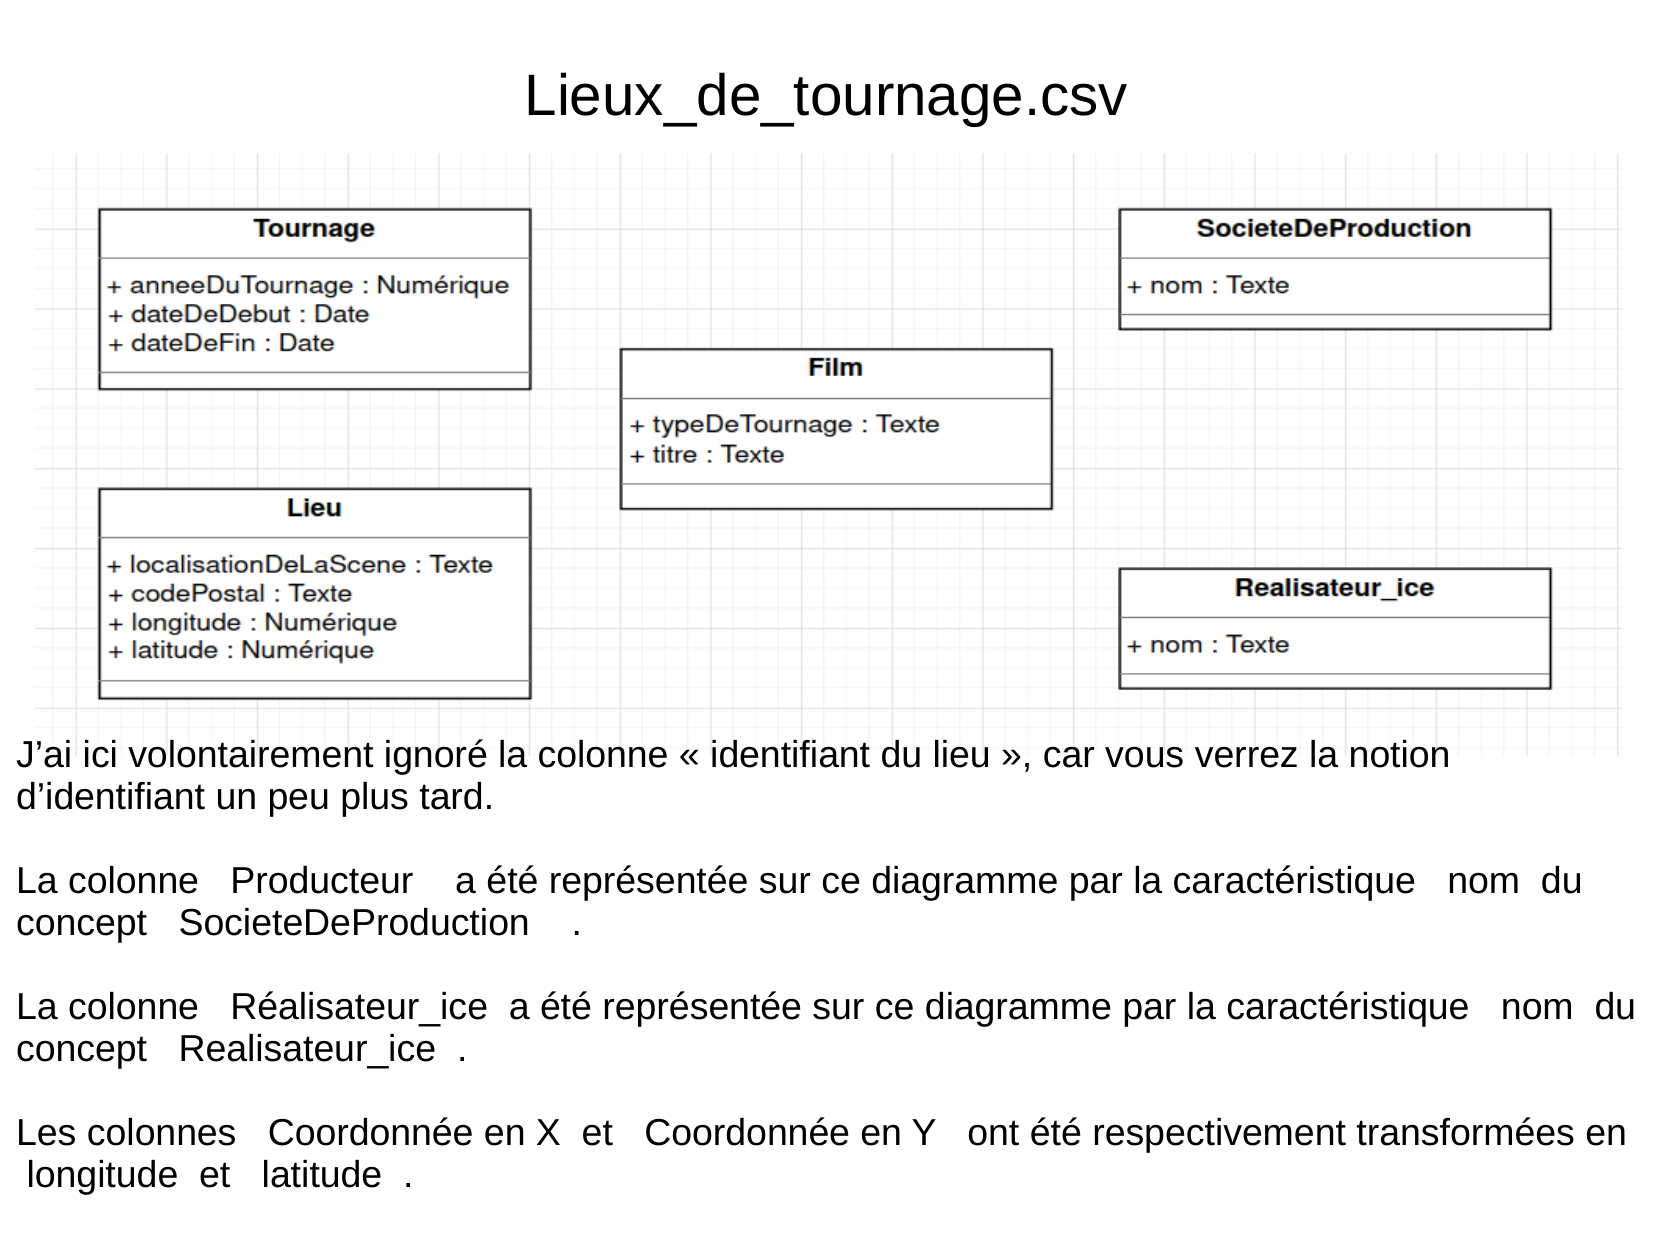

# Lieux_de_tournage.csv
J’ai ici volontairement ignoré la colonne « identifiant du lieu », car vous verrez la notion d’identifiant un peu plus tard.
La colonne Producteur a été représentée sur ce diagramme par la caractéristique nom du concept SocieteDeProduction .
La colonne Réalisateur_ice a été représentée sur ce diagramme par la caractéristique nom du concept Realisateur_ice .
Les colonnes Coordonnée en X et Coordonnée en Y ont été respectivement transformées en longitude et latitude .